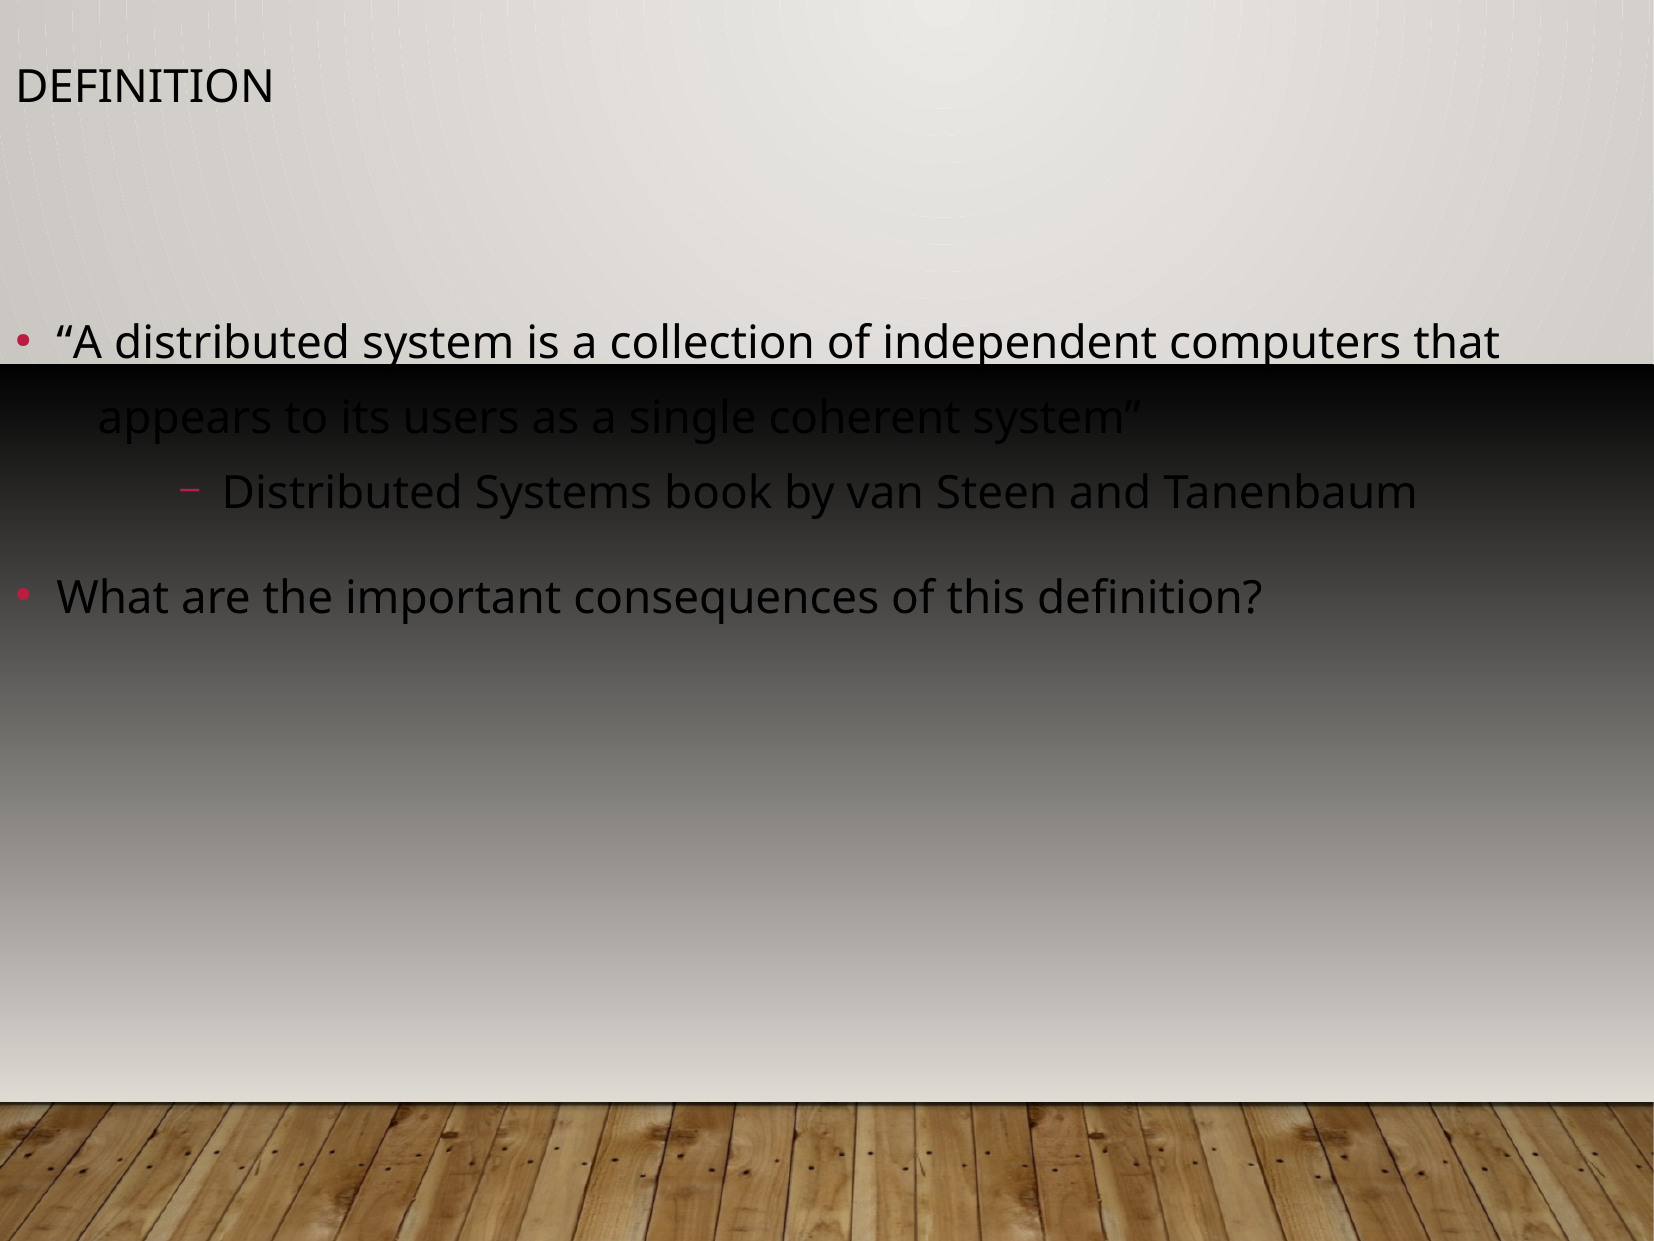

# Definition
“A distributed system is a collection of independent computers that appears to its users as a single coherent system”
Distributed Systems book by van Steen and Tanenbaum
What are the important consequences of this definition?